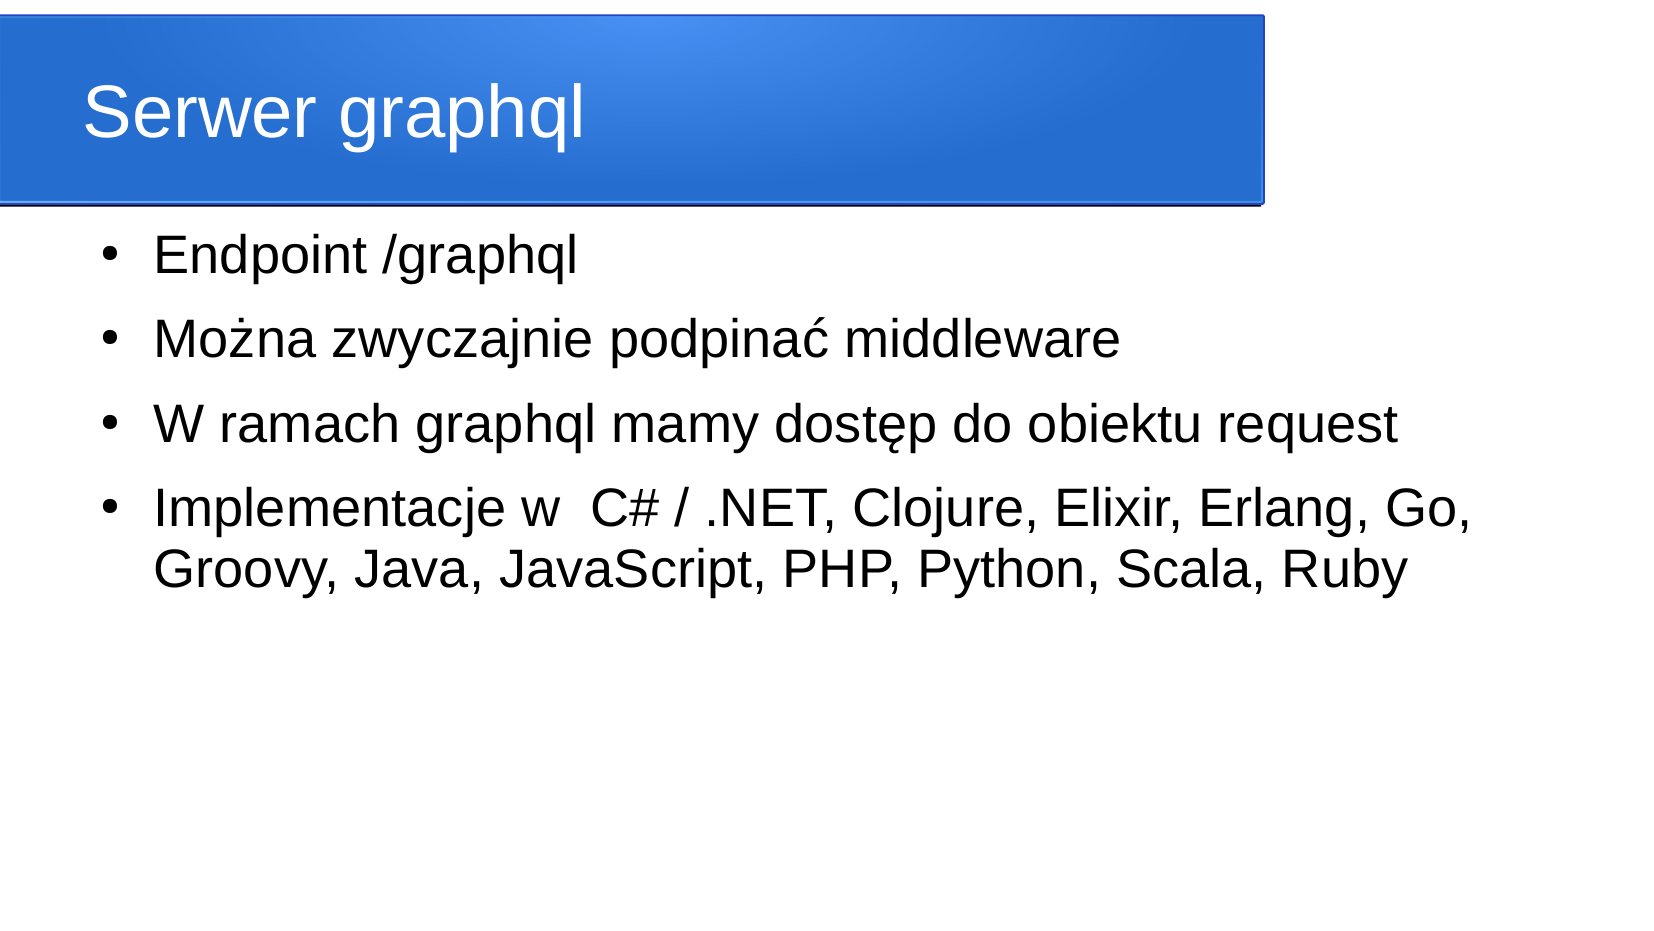

# Serwer graphql
Endpoint /graphql
Można zwyczajnie podpinać middleware
W ramach graphql mamy dostęp do obiektu request
Implementacje w C# / .NET, Clojure, Elixir, Erlang, Go, Groovy, Java, JavaScript, PHP, Python, Scala, Ruby